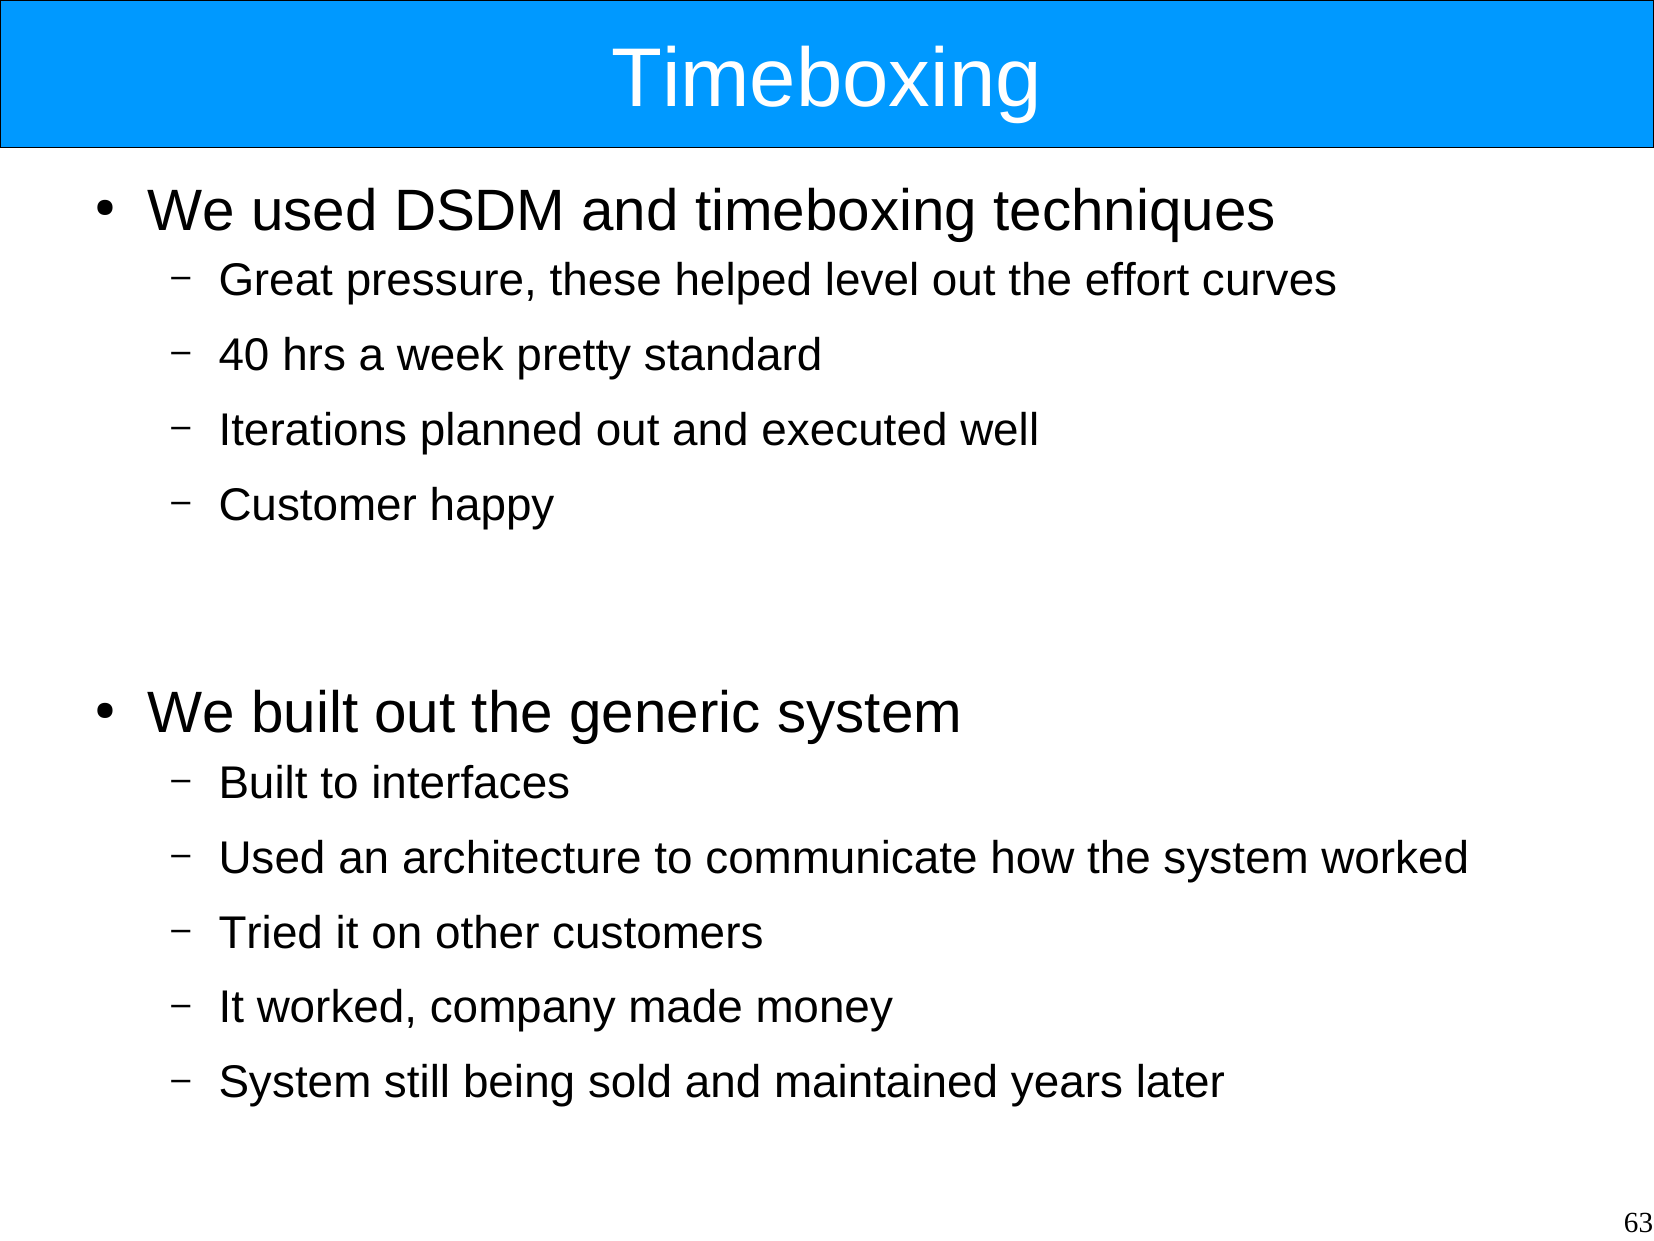

# Timeboxing
We used DSDM and timeboxing techniques
Great pressure, these helped level out the effort curves
40 hrs a week pretty standard
Iterations planned out and executed well
Customer happy
We built out the generic system
Built to interfaces
Used an architecture to communicate how the system worked
Tried it on other customers
It worked, company made money
System still being sold and maintained years later
63